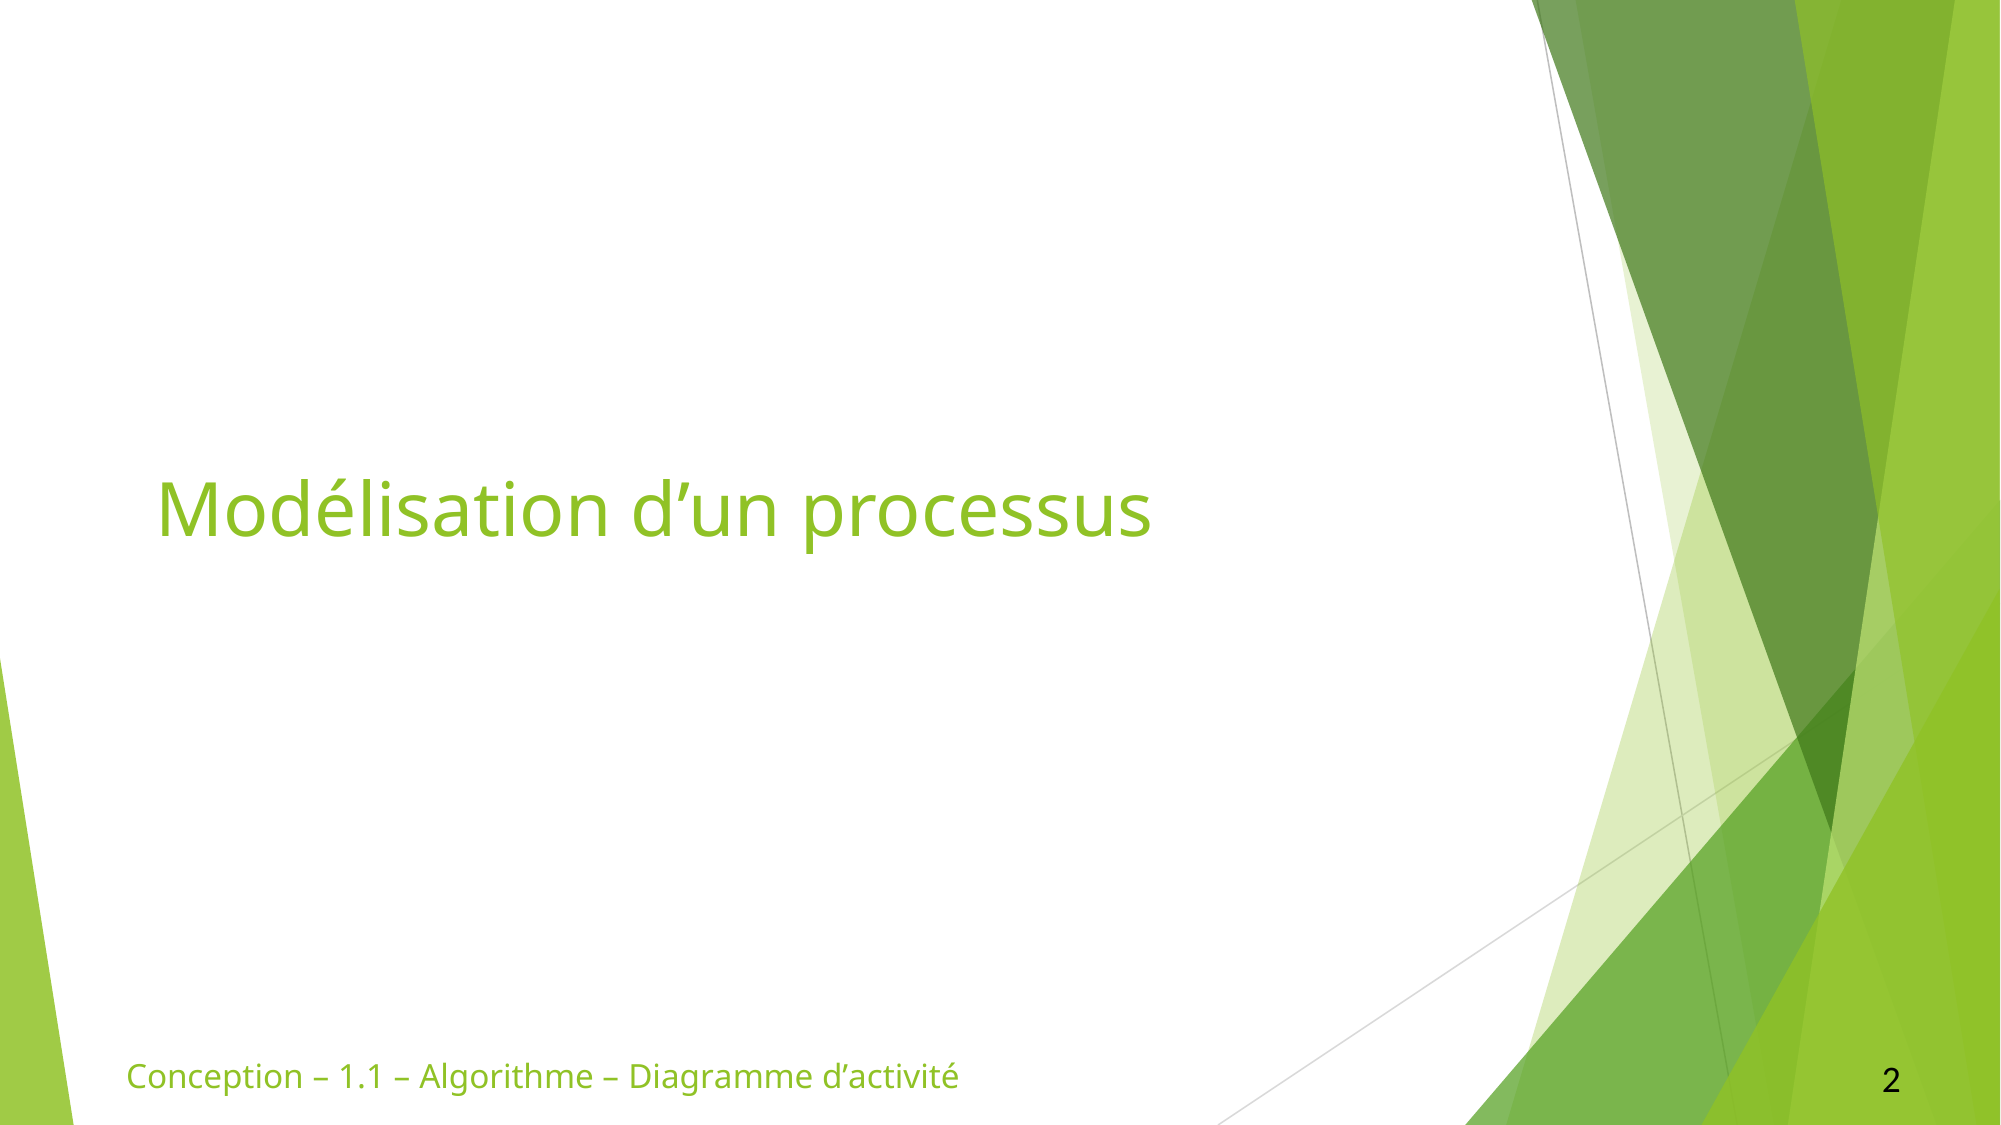

# Modélisation d’un processus
Conception – 1.1 – Algorithme – Diagramme d’activité